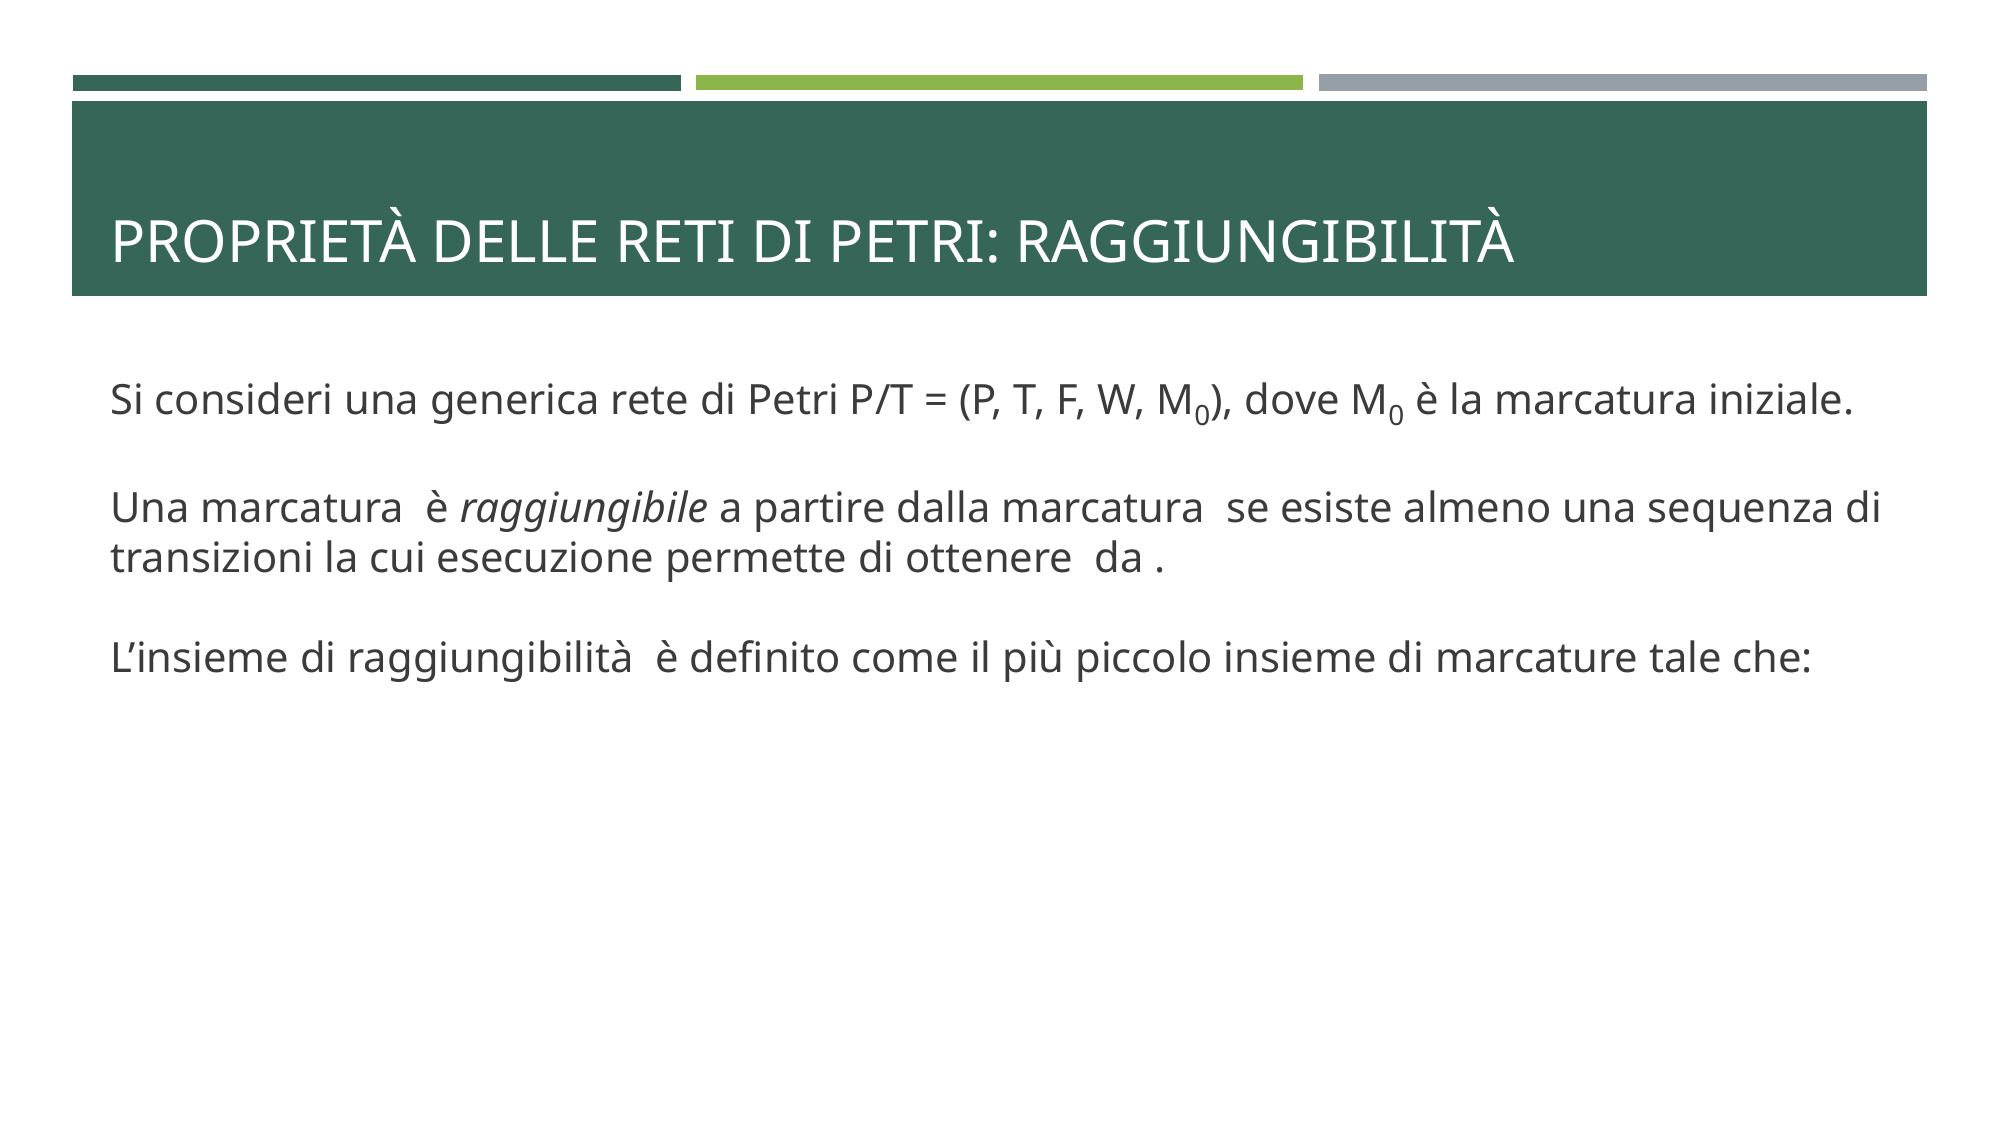

# Proprietà delle reti di petri: raggiungibilità
Si consideri una generica rete di Petri P/T = (P, T, F, W, M0), dove M0 è la marcatura iniziale.
Una marcatura è raggiungibile a partire dalla marcatura se esiste almeno una sequenza di transizioni la cui esecuzione permette di ottenere da .
L’insieme di raggiungibilità è definito come il più piccolo insieme di marcature tale che: